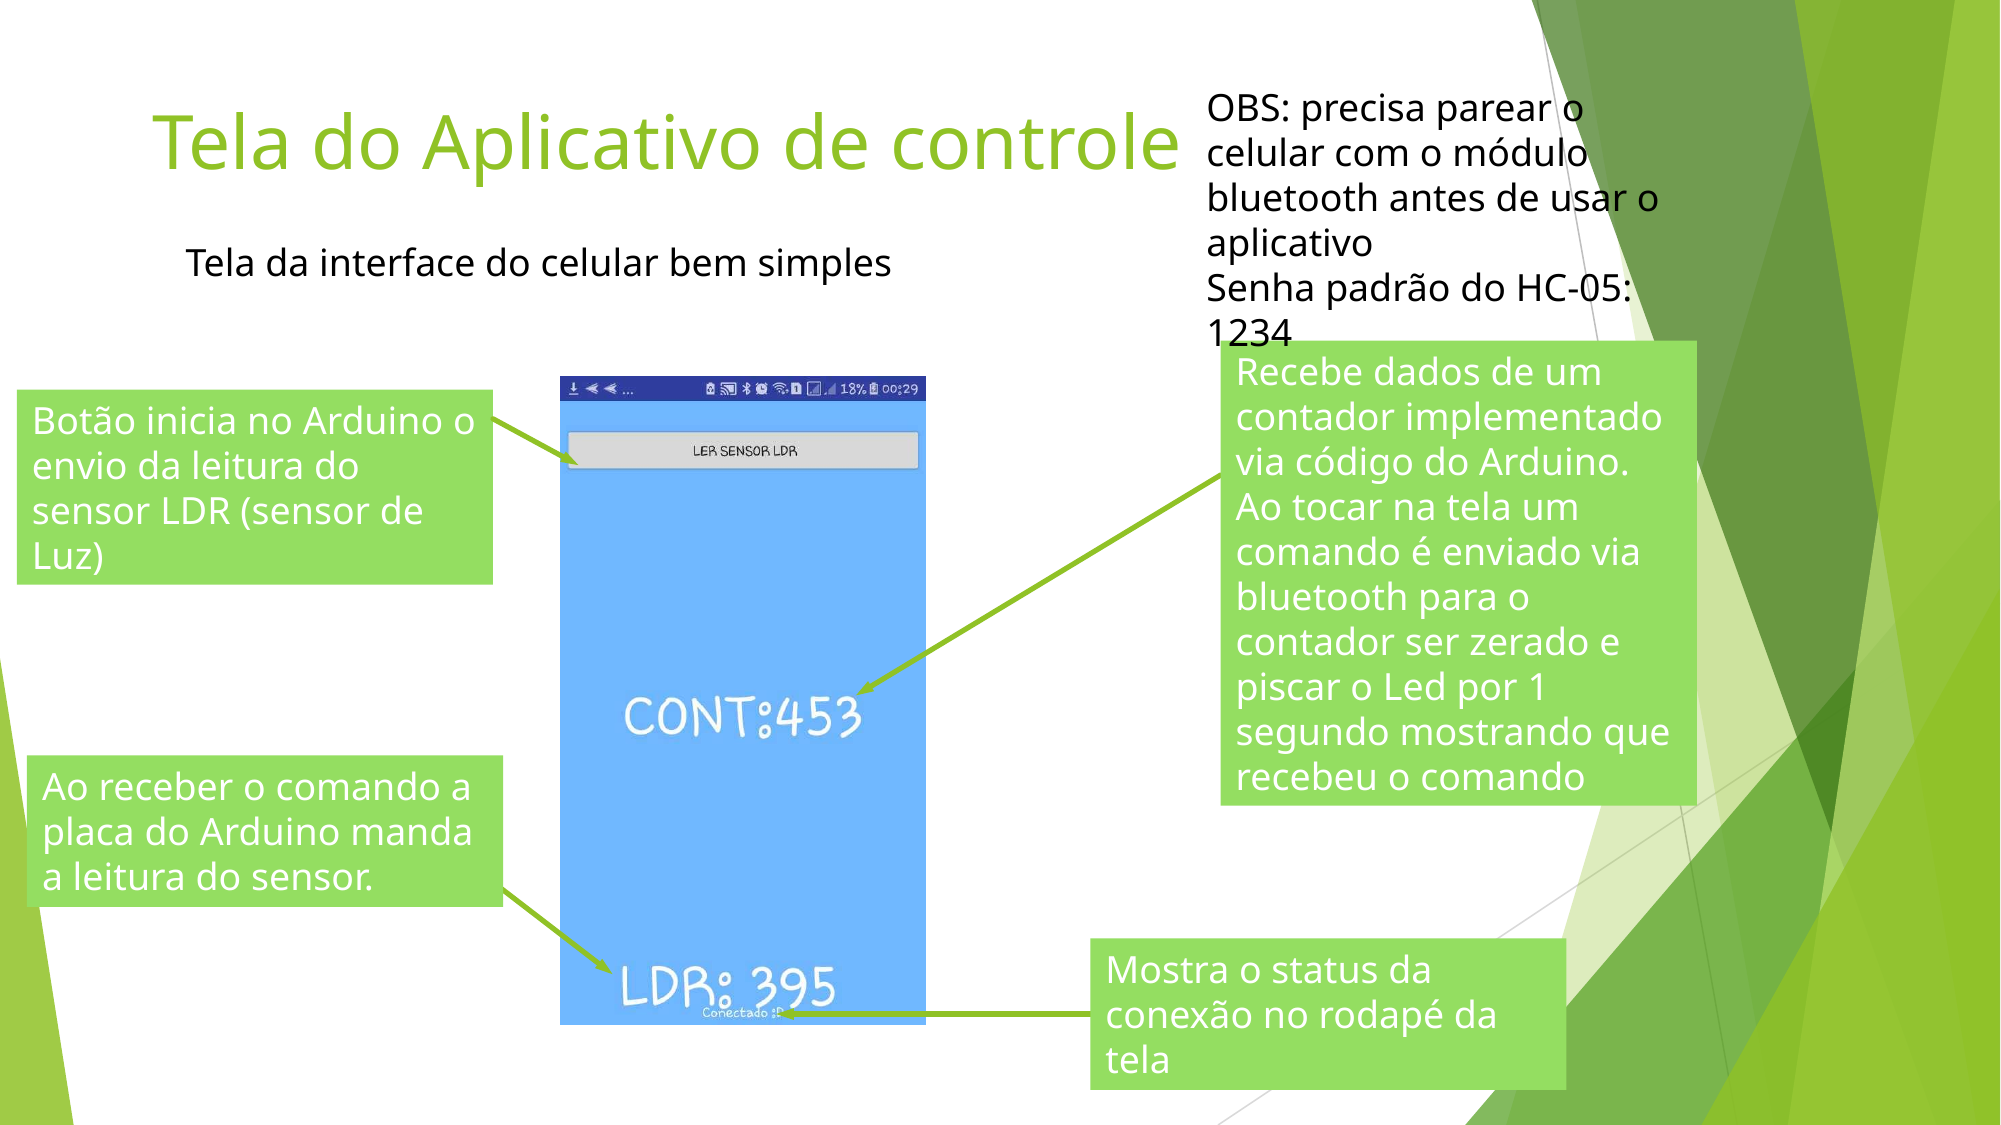

OBS: precisa parear o celular com o módulo bluetooth antes de usar o aplicativo
Senha padrão do HC-05: 1234
# Tela do Aplicativo de controle
Tela da interface do celular bem simples
Recebe dados de um contador implementado via código do Arduino.
Ao tocar na tela um comando é enviado via bluetooth para o contador ser zerado e piscar o Led por 1 segundo mostrando que recebeu o comando
Botão inicia no Arduino o envio da leitura do sensor LDR (sensor de Luz)
Ao receber o comando a placa do Arduino manda a leitura do sensor.
Mostra o status da conexão no rodapé da tela